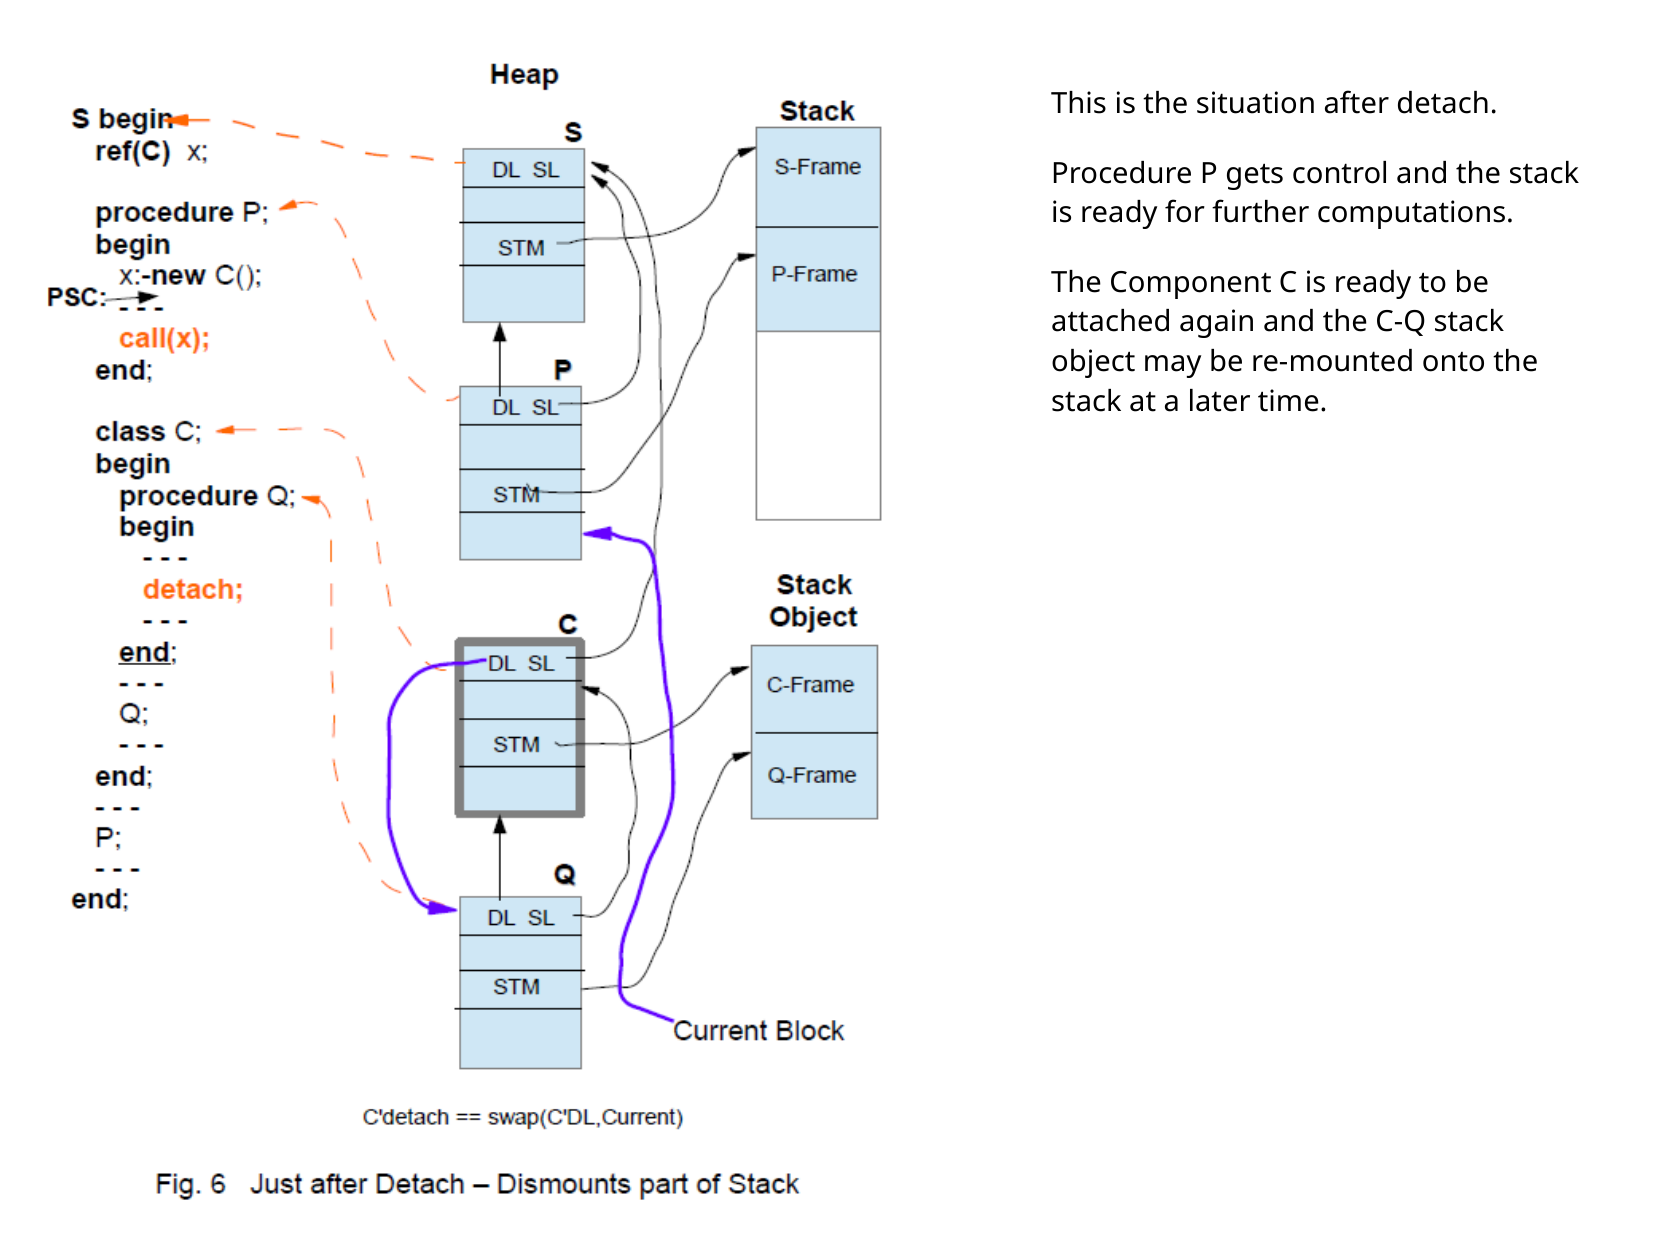

# This is the situation after detach.
Procedure P gets control and the stack is ready for further computations.
The Component C is ready to be attached again and the C-Q stack object may be re-mounted onto the stack at a later time.